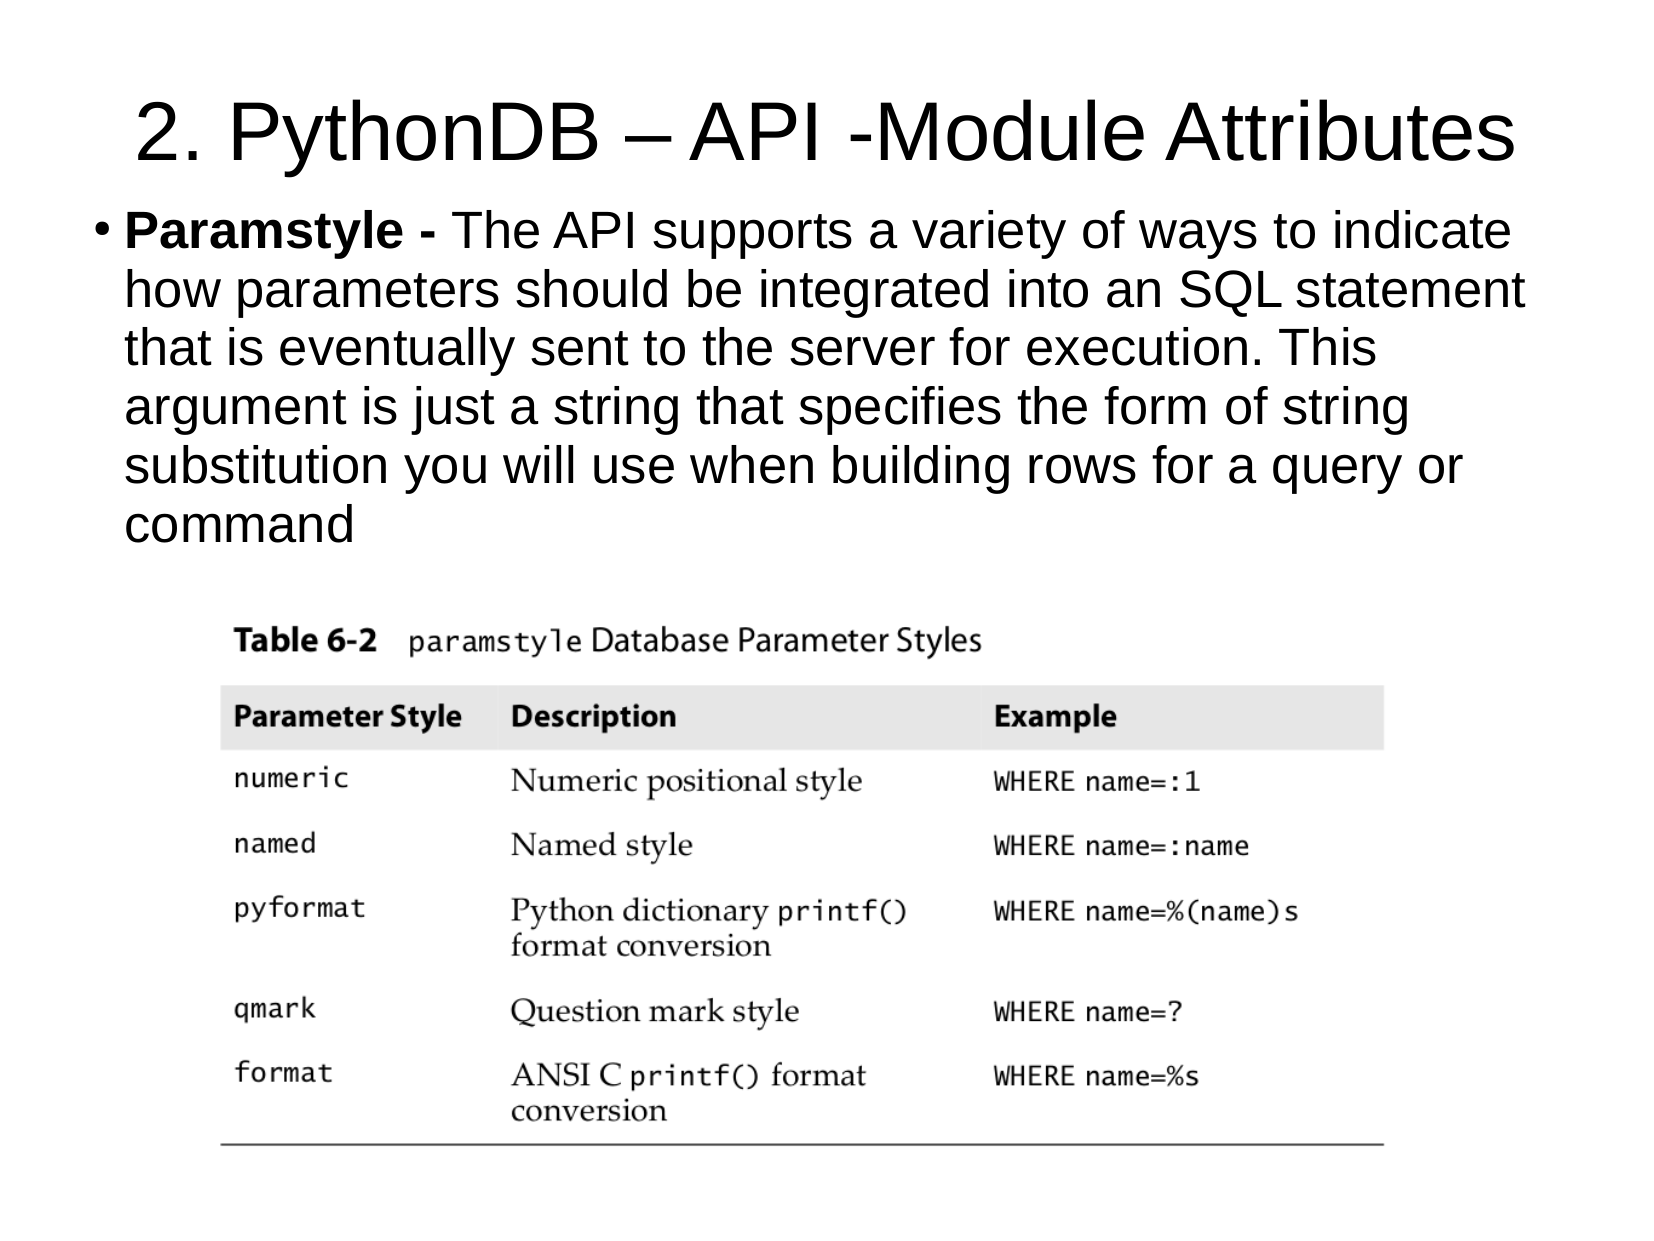

# 2. PythonDB – API -Module Attributes
Paramstyle - The API supports a variety of ways to indicate how parameters should be integrated into an SQL statement that is eventually sent to the server for execution. This argument is just a string that specifies the form of string substitution you will use when building rows for a query or command